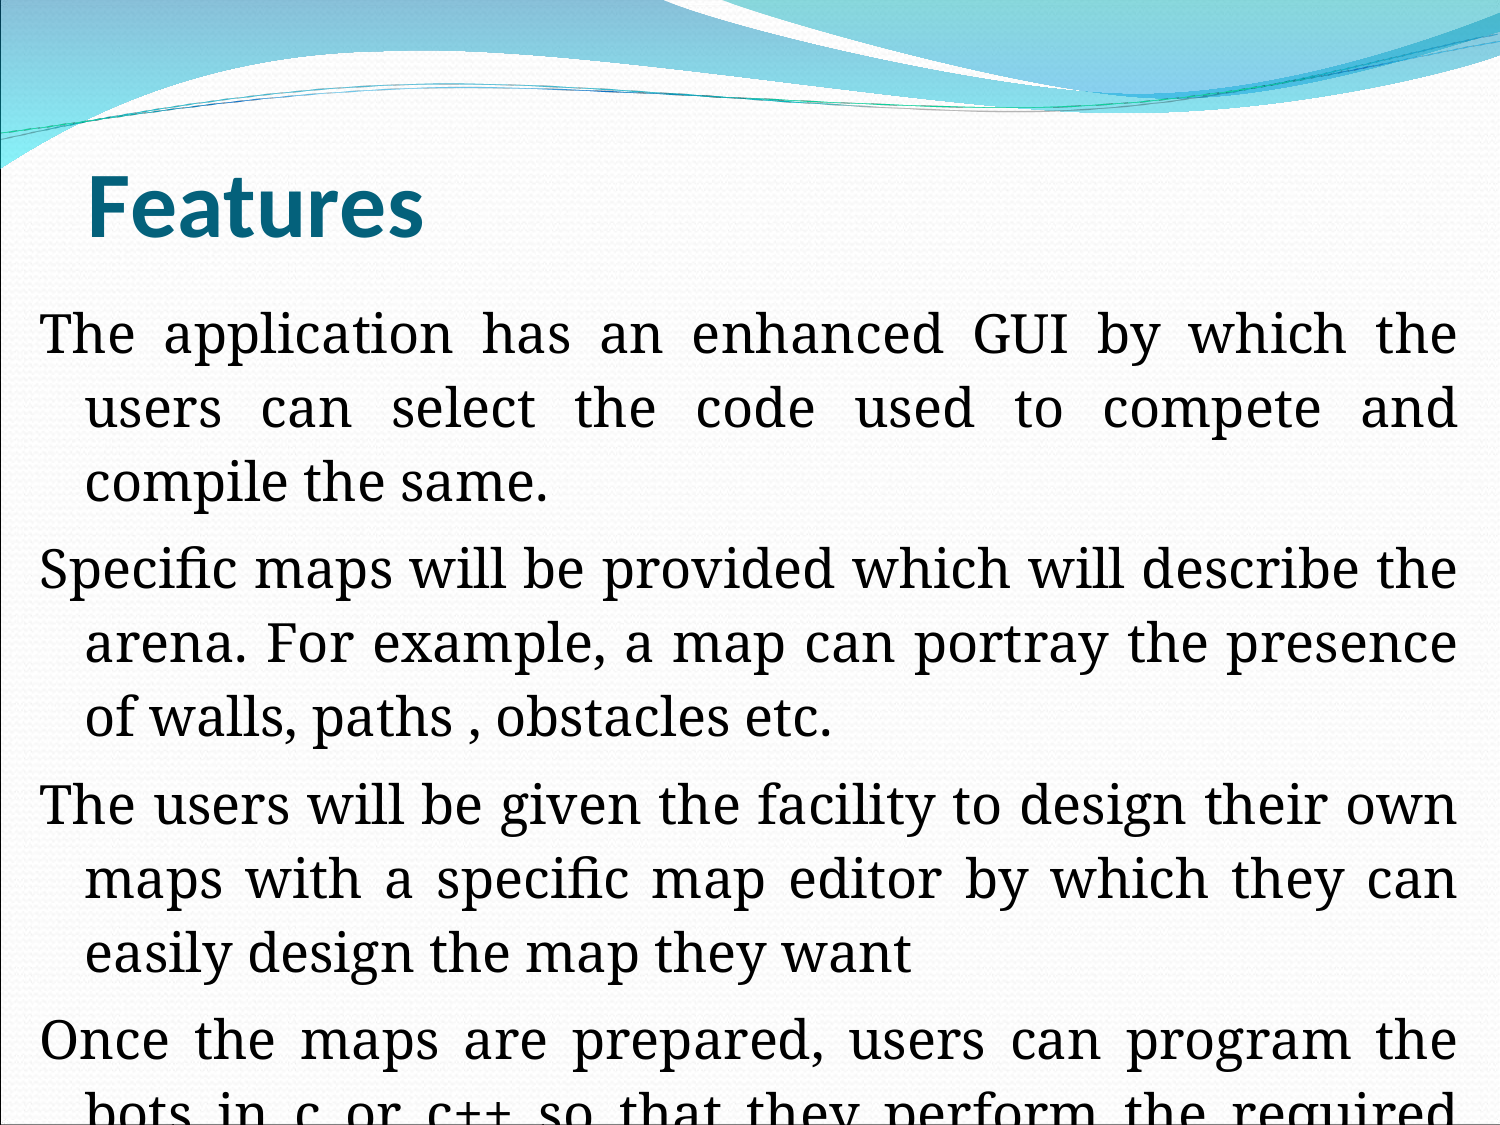

The application has an enhanced GUI by which the users can select the code used to compete and compile the same.
Specific maps will be provided which will describe the arena. For example, a map can portray the presence of walls, paths , obstacles etc.
The users will be given the facility to design their own maps with a specific map editor by which they can easily design the map they want
Once the maps are prepared, users can program the bots in c or c++ so that they perform the required strategy.
# Features